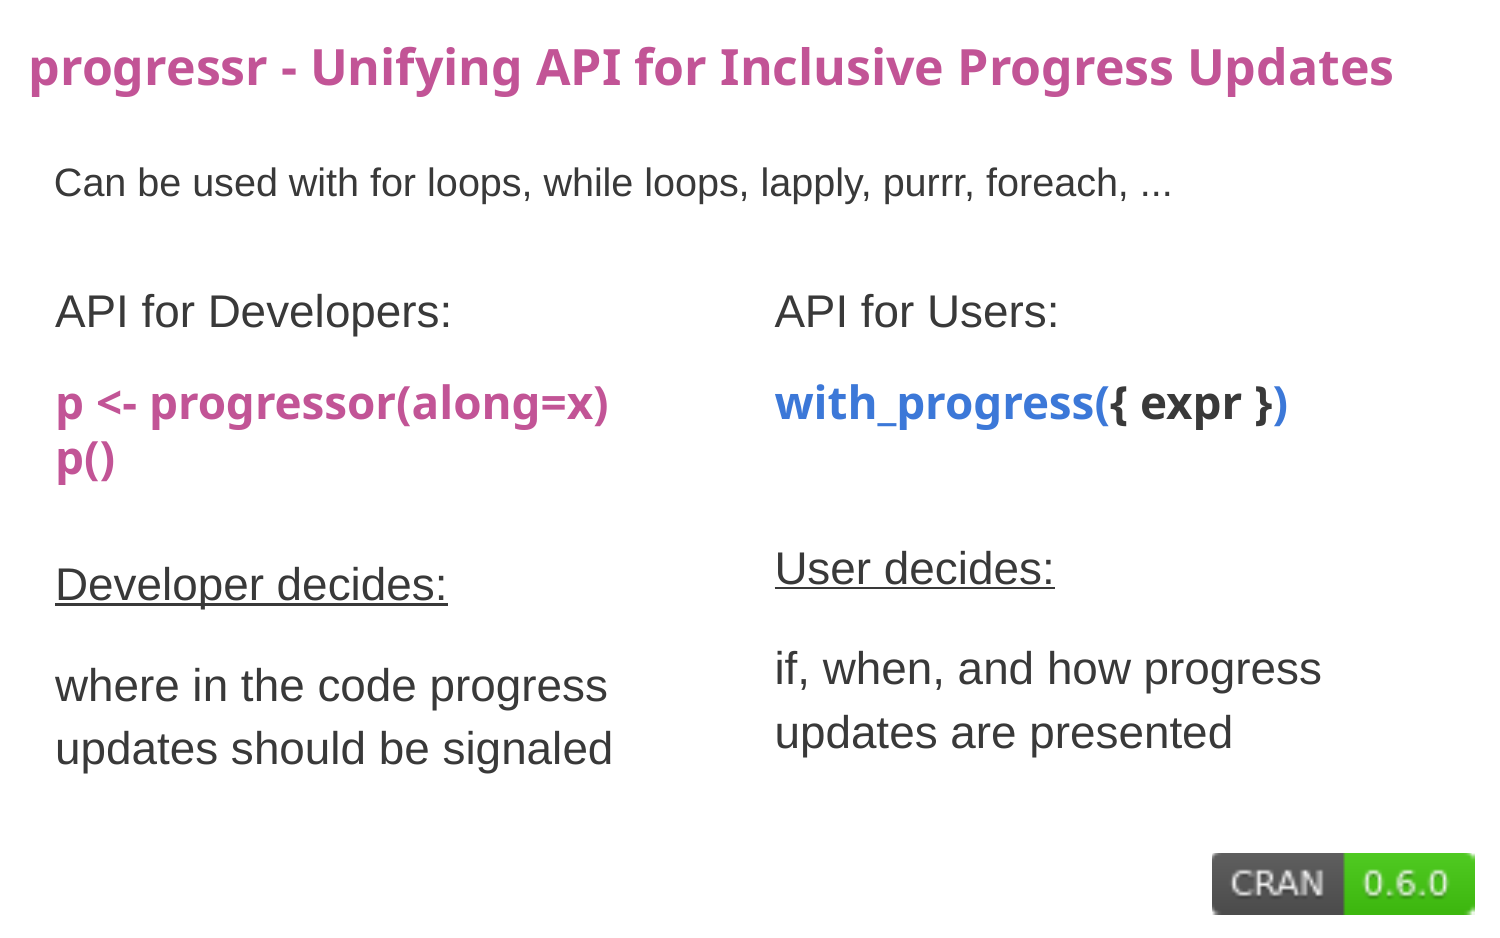

# progressr - Unifying API for Inclusive Progress Updates
Can be used with for loops, while loops, lapply, purrr, foreach, ...
API for Developers:
p <- progressor(along=x)
p()
Developer decides:
where in the code progress updates should be signaled
API for Users:
with_progress({ expr })
User decides:
if, when, and how progress updates are presented